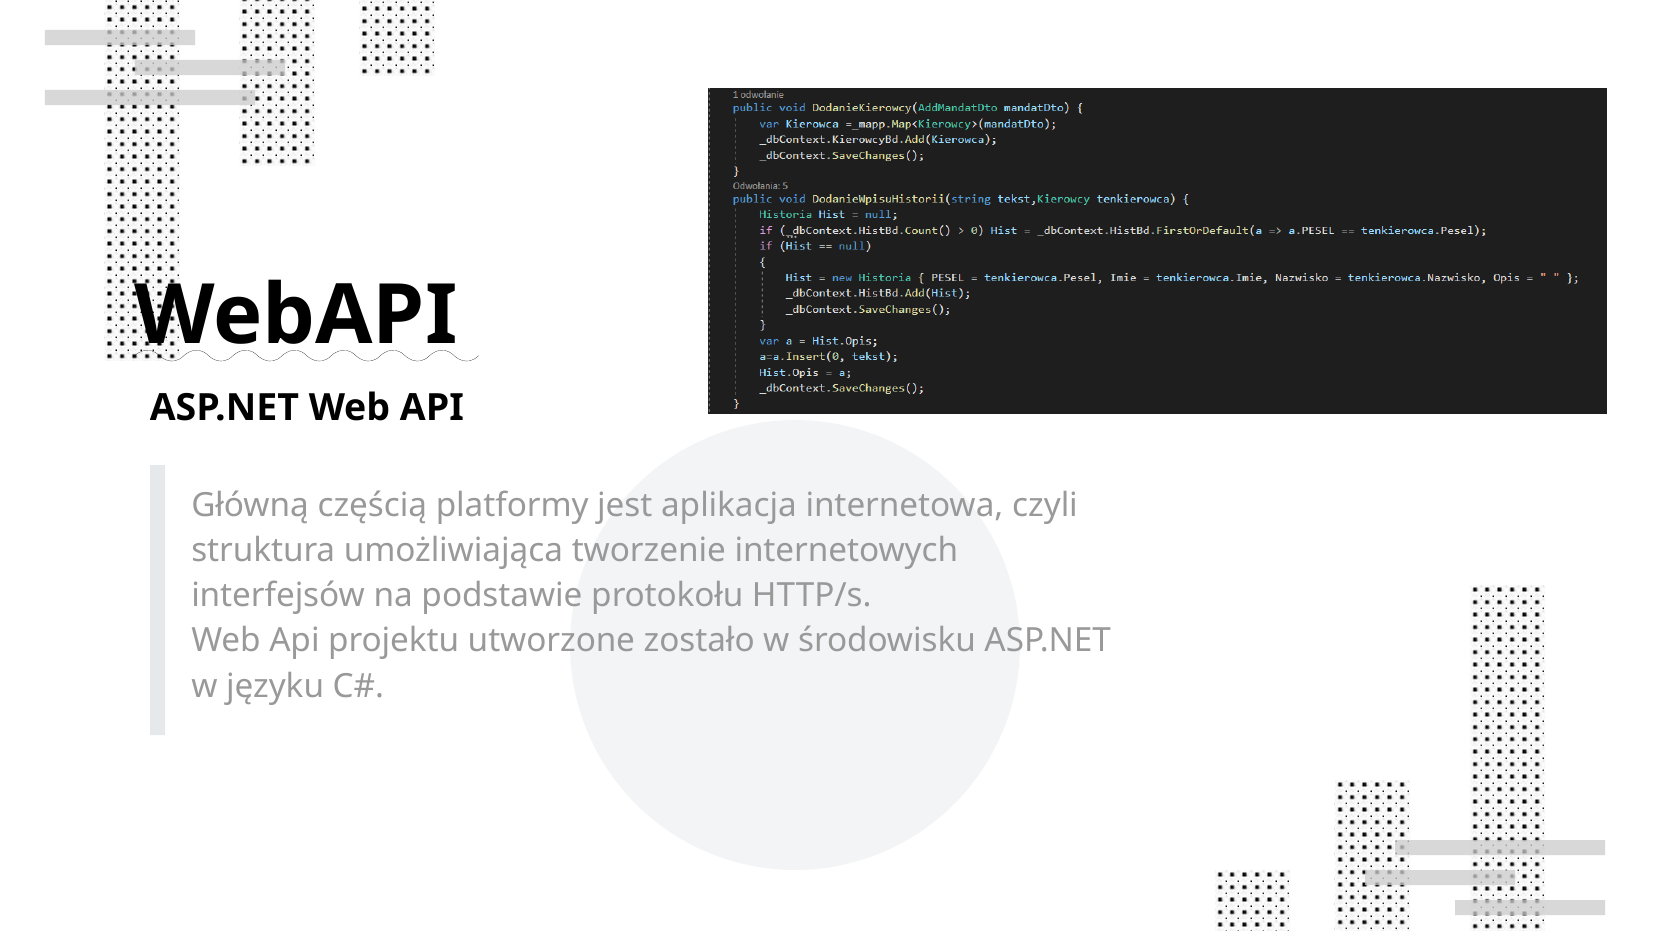

WebAPI
ASP.NET Web API
Główną częścią platformy jest aplikacja internetowa, czyli struktura umożliwiająca tworzenie internetowych interfejsów na podstawie protokołu HTTP/s.
Web Api projektu utworzone zostało w środowisku ASP.NET w języku C#.